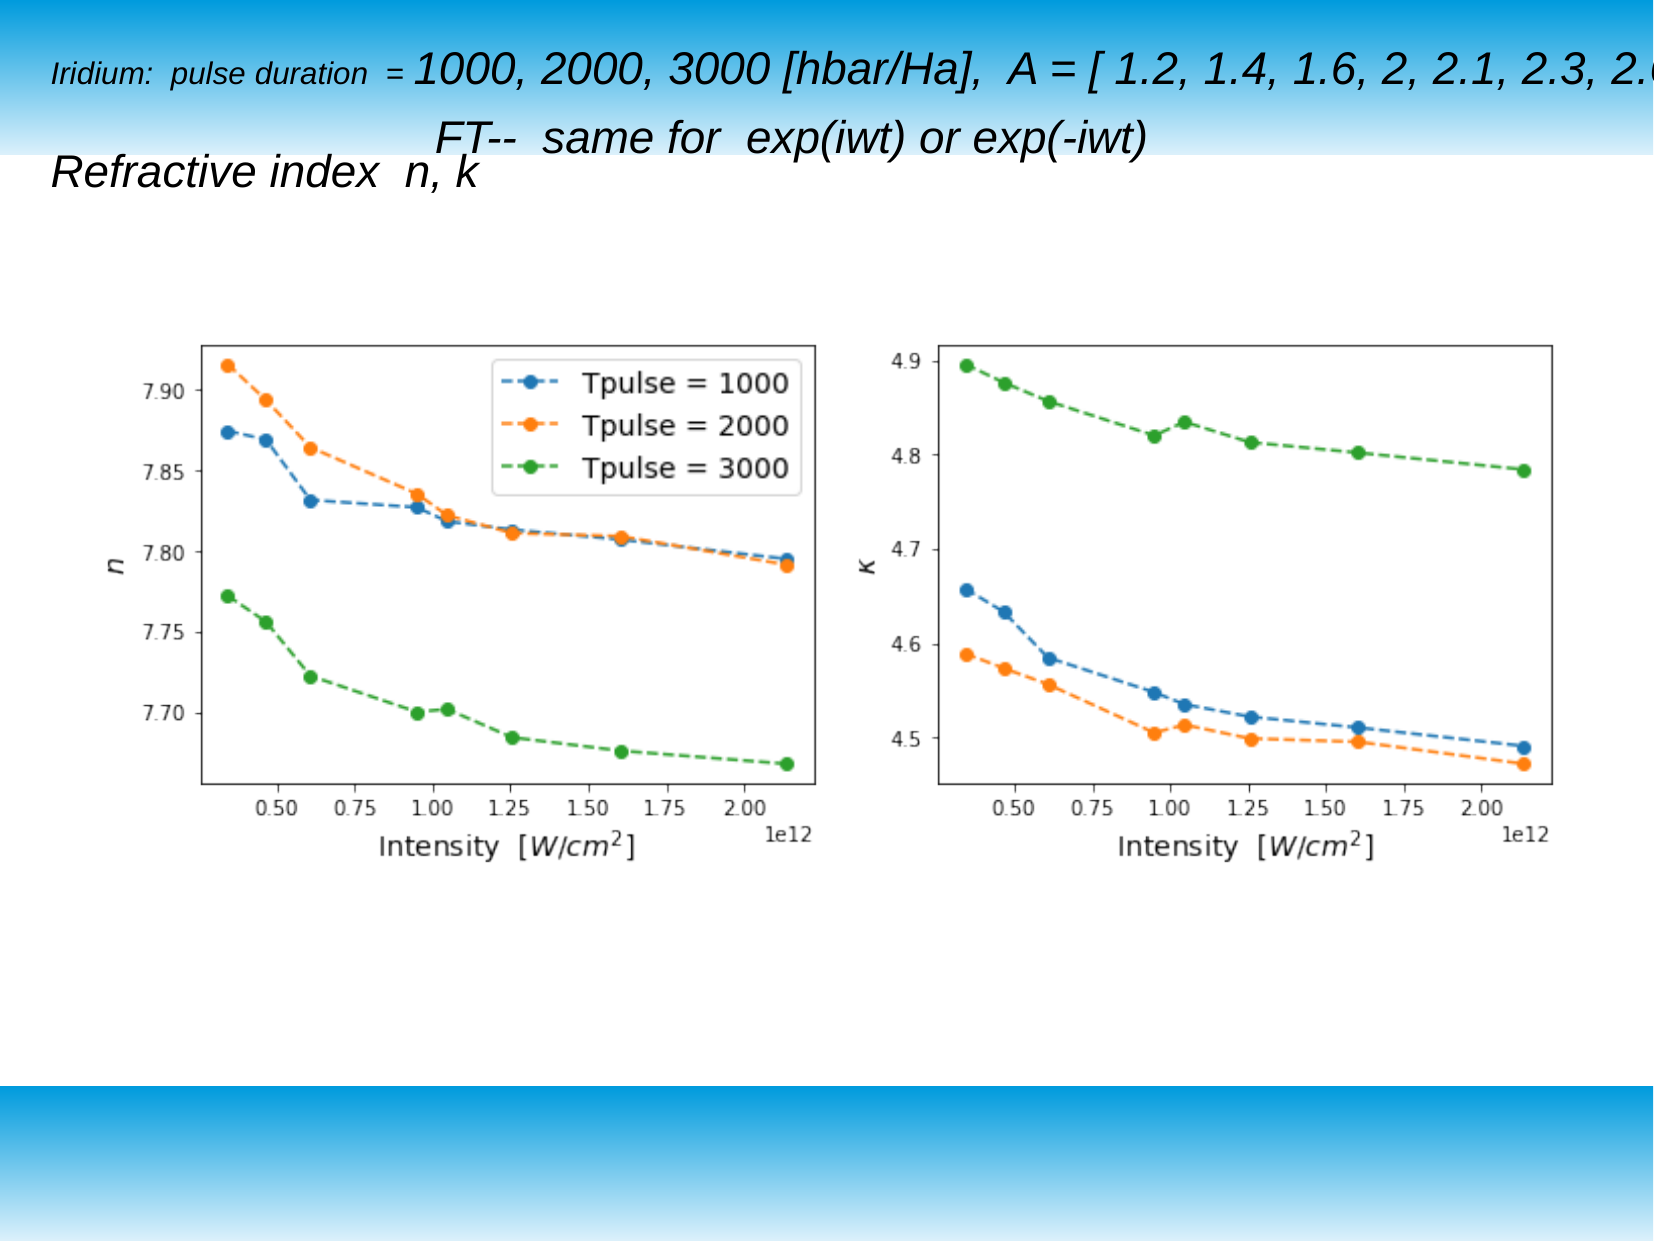

Iridium: pulse duration = 1000, 2000, 3000 [hbar/Ha], A = [ 1.2, 1.4, 1.6, 2, 2.1, 2.3, 2.6, 3] [Ha]
Refractive index n, k
FT-- same for exp(iwt) or exp(-iwt)